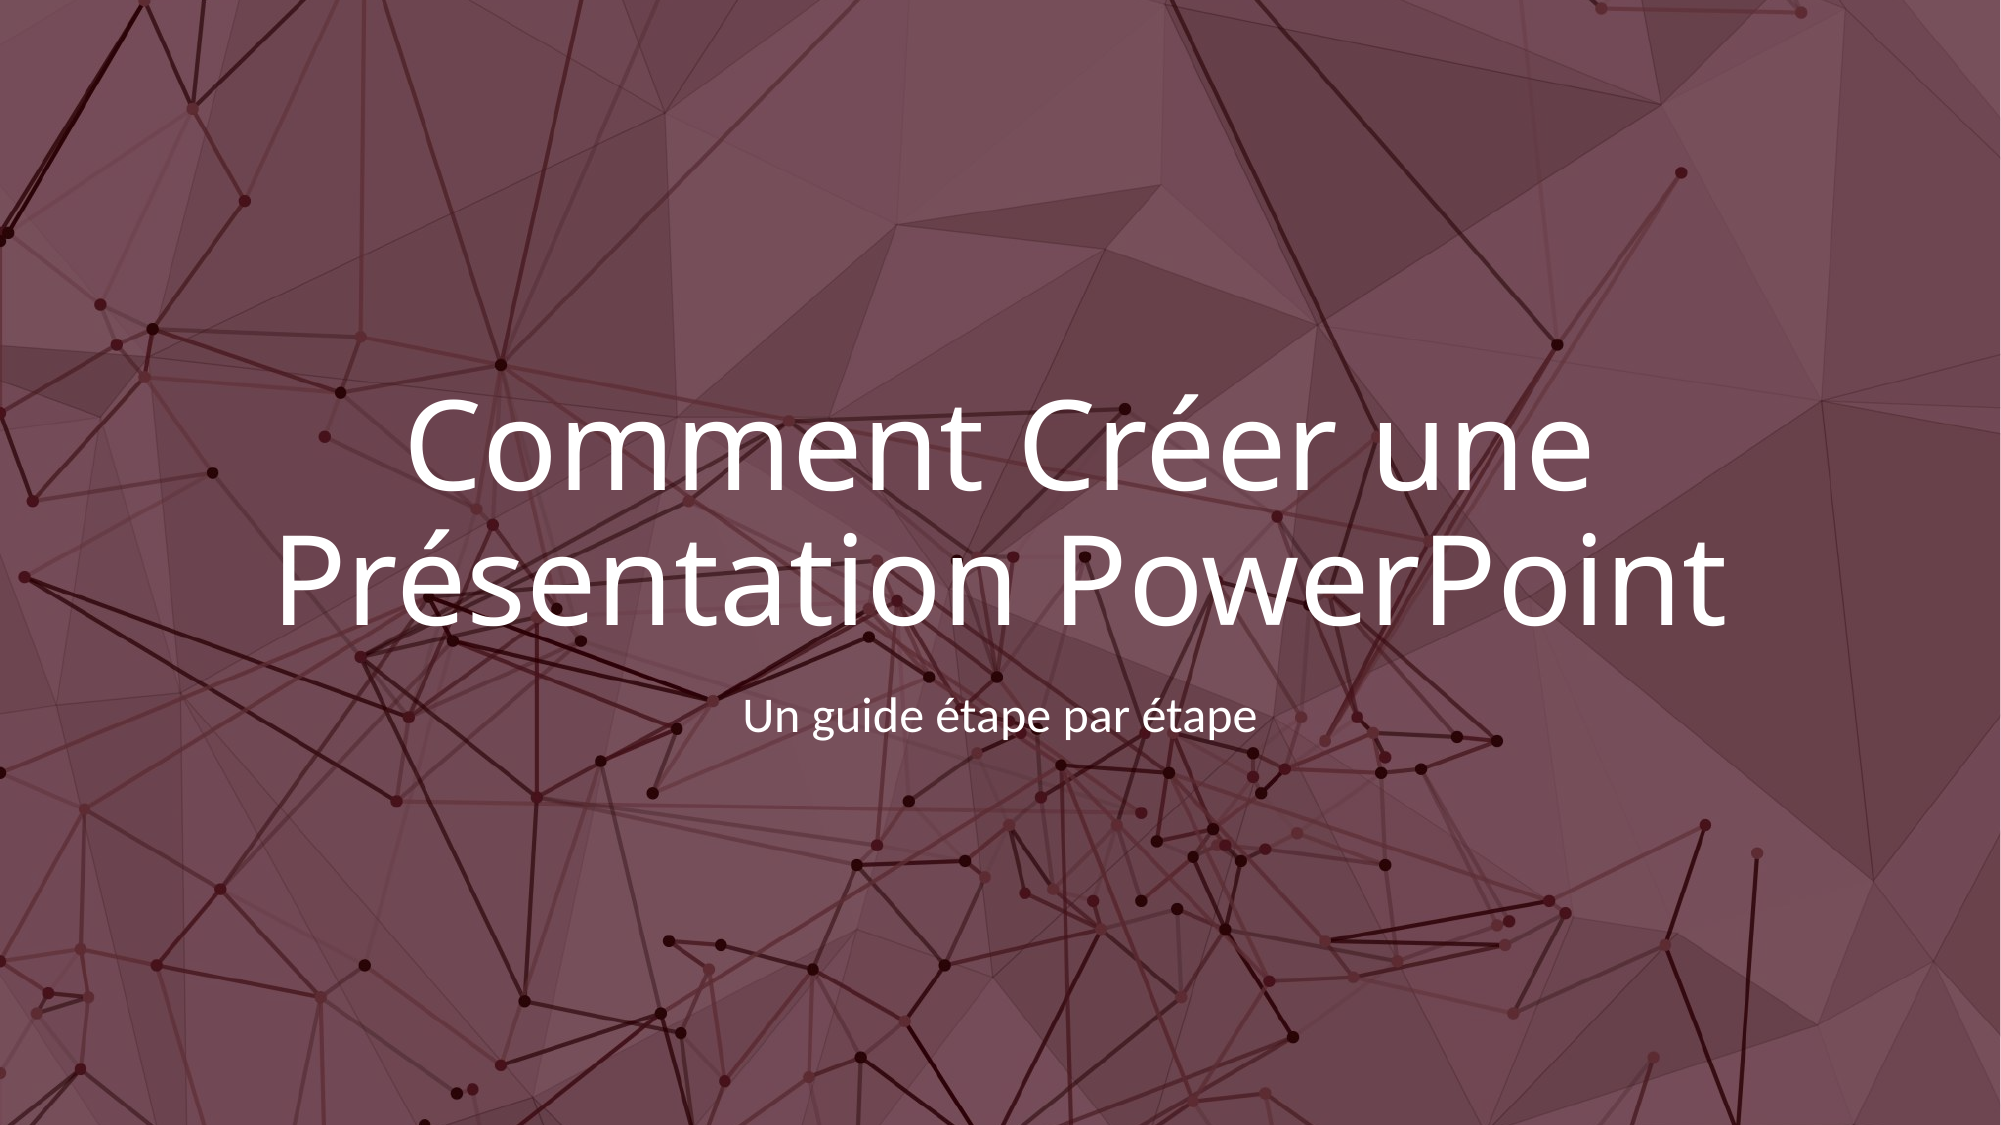

# Comment Créer une Présentation PowerPoint
Un guide étape par étape